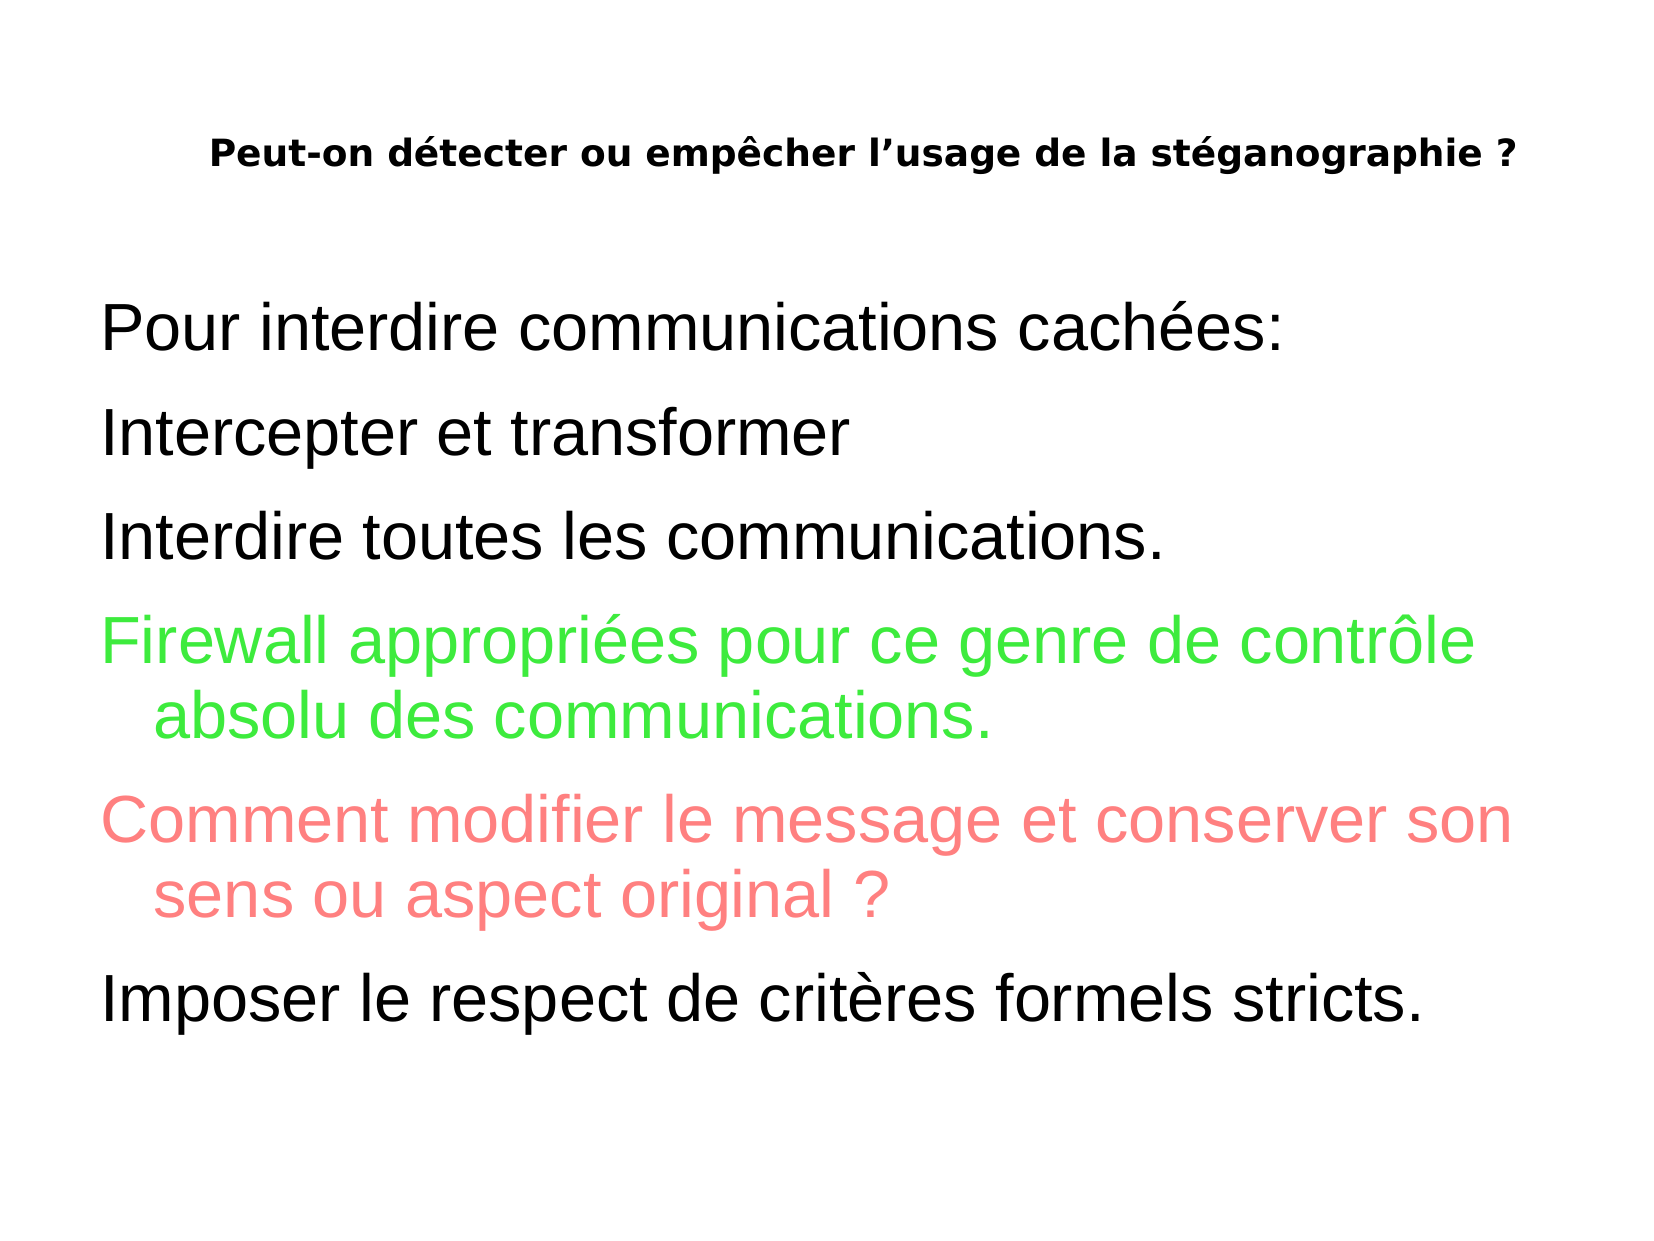

# Peut-on détecter ou empêcher l’usage de la stéganographie ?
Pour interdire communications cachées:
Intercepter et transformer
Interdire toutes les communications.
Firewall appropriées pour ce genre de contrôle absolu des communications.
Comment modifier le message et conserver son sens ou aspect original ?
Imposer le respect de critères formels stricts.